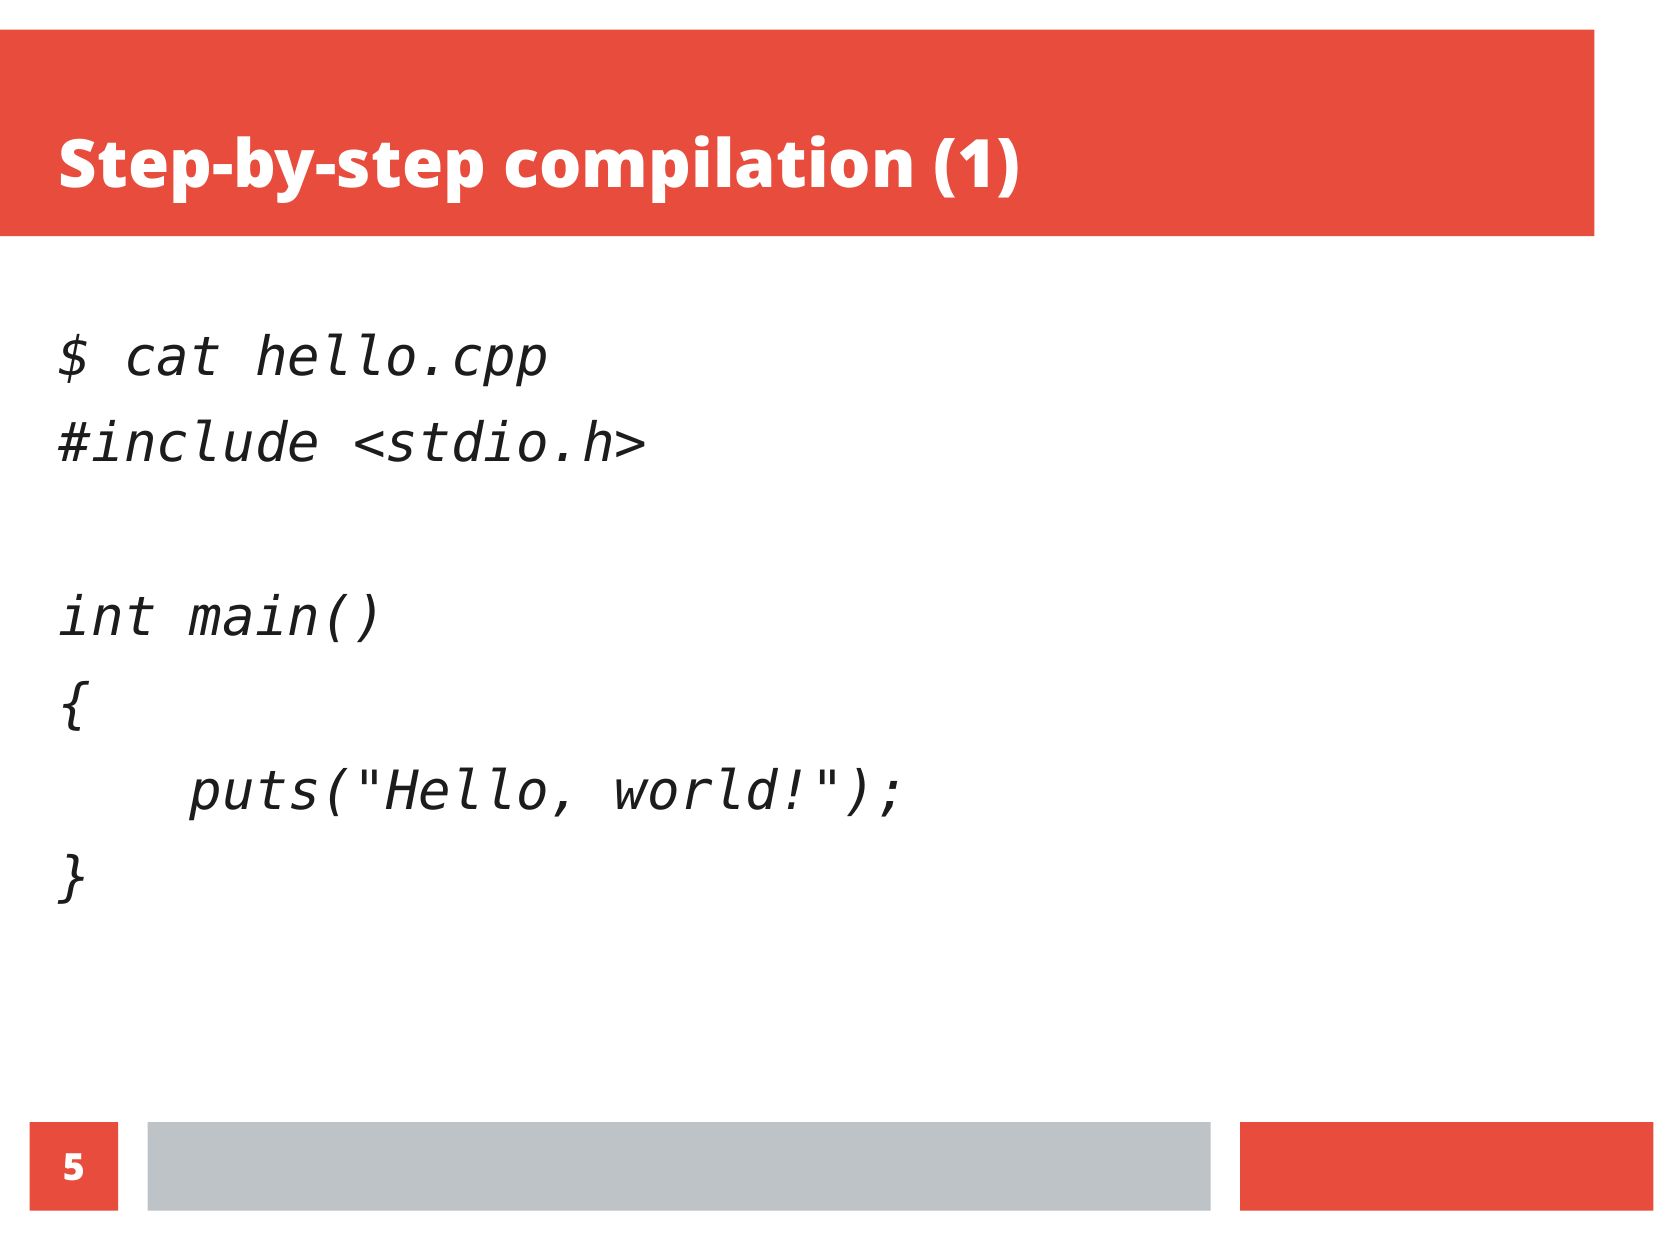

# Step-by-step compilation (1)
$ cat hello.cpp
#include <stdio.h>
int main()
{
 puts("Hello, world!");
}
5